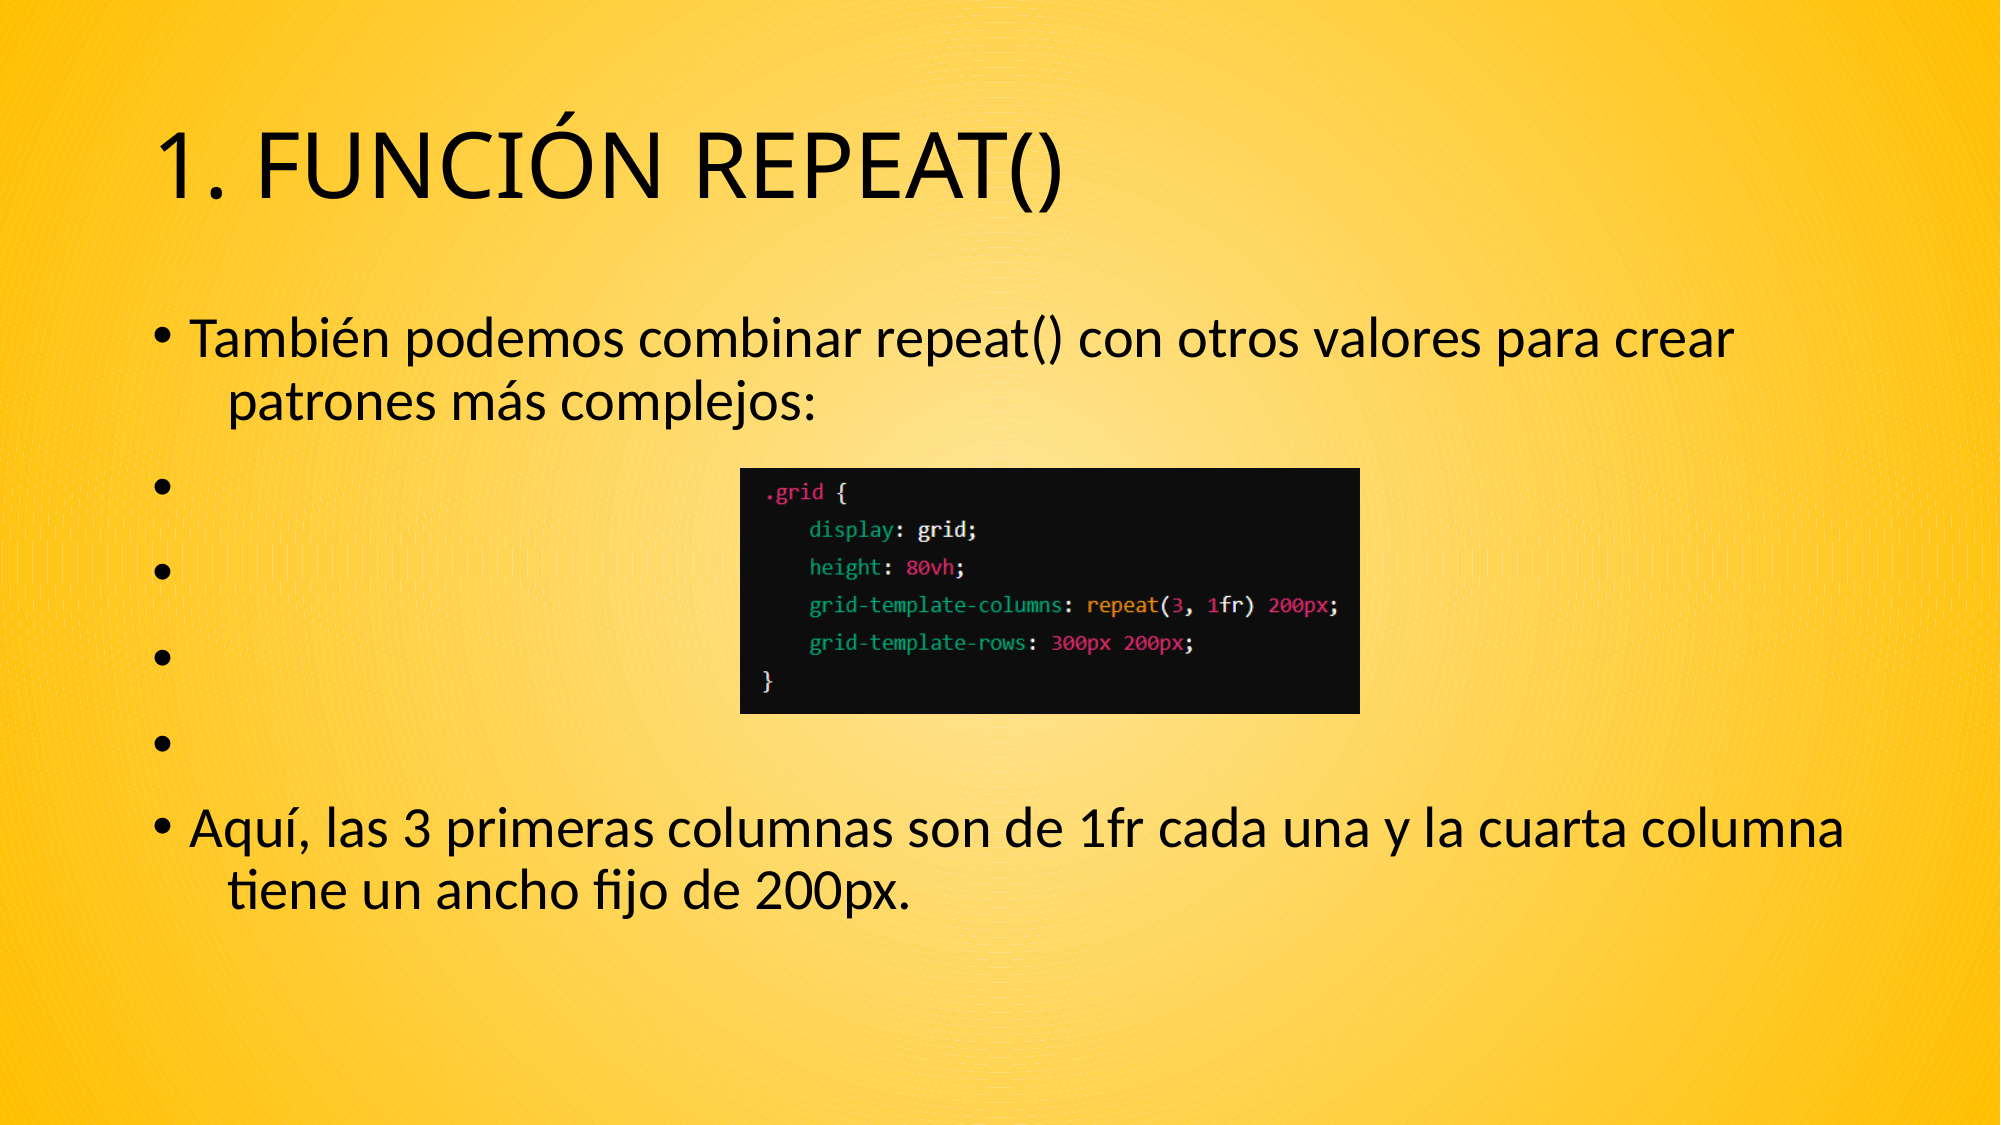

# 1. FUNCIÓN REPEAT()
También podemos combinar repeat() con otros valores para crear patrones más complejos:
Aquí, las 3 primeras columnas son de 1fr cada una y la cuarta columna tiene un ancho fijo de 200px.